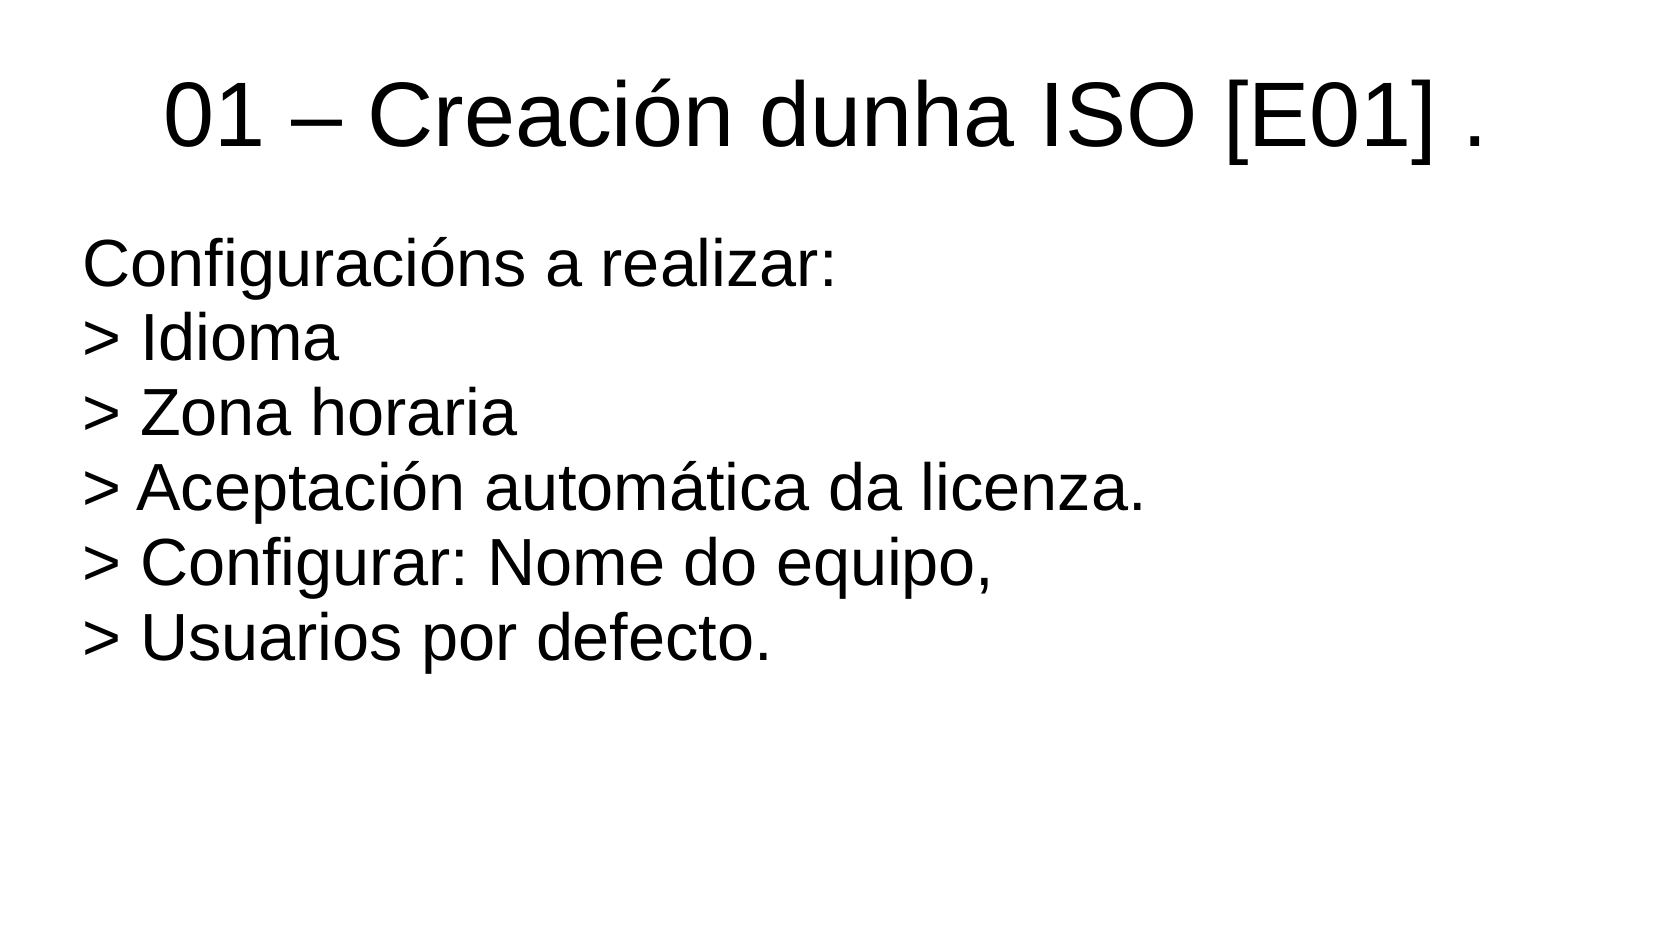

# 01 – Creación dunha ISO [E01] .
Configuracións a realizar:
> Idioma
> Zona horaria
> Aceptación automática da licenza.
> Configurar: Nome do equipo,
> Usuarios por defecto.